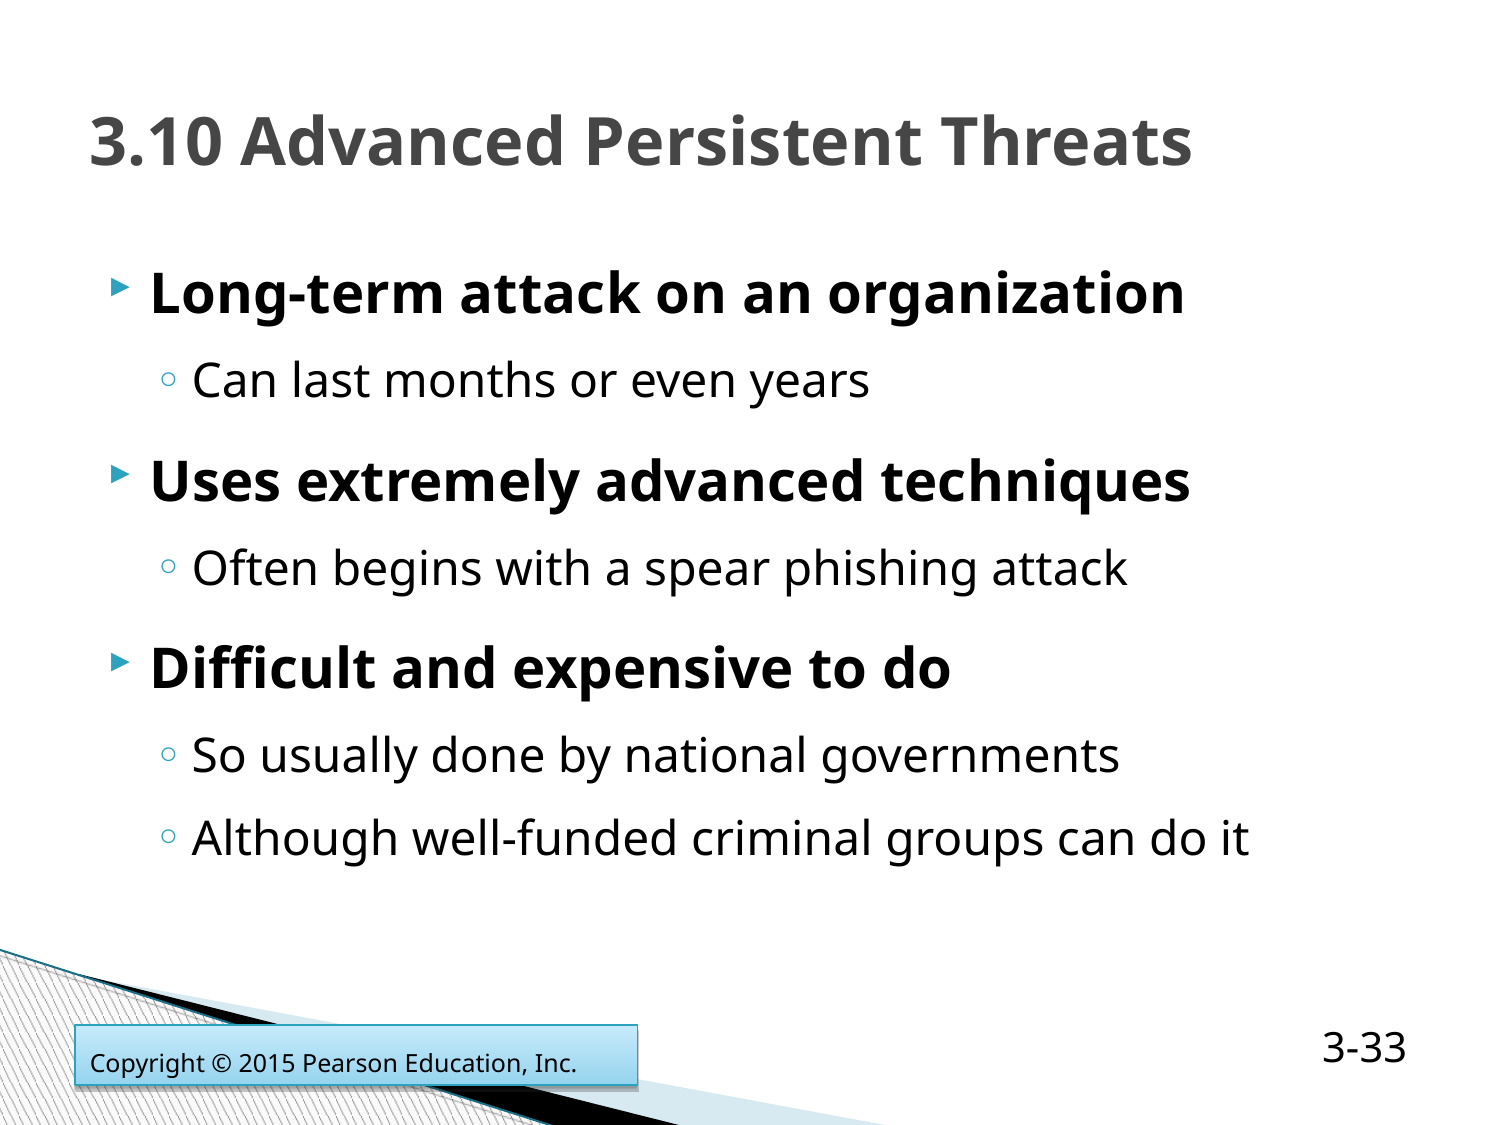

3.10 Advanced Persistent Threats
# Long-term attack on an organization
Can last months or even years
Uses extremely advanced techniques
Often begins with a spear phishing attack
Difficult and expensive to do
So usually done by national governments
Although well-funded criminal groups can do it
Copyright © 2015 Pearson Education, Inc.